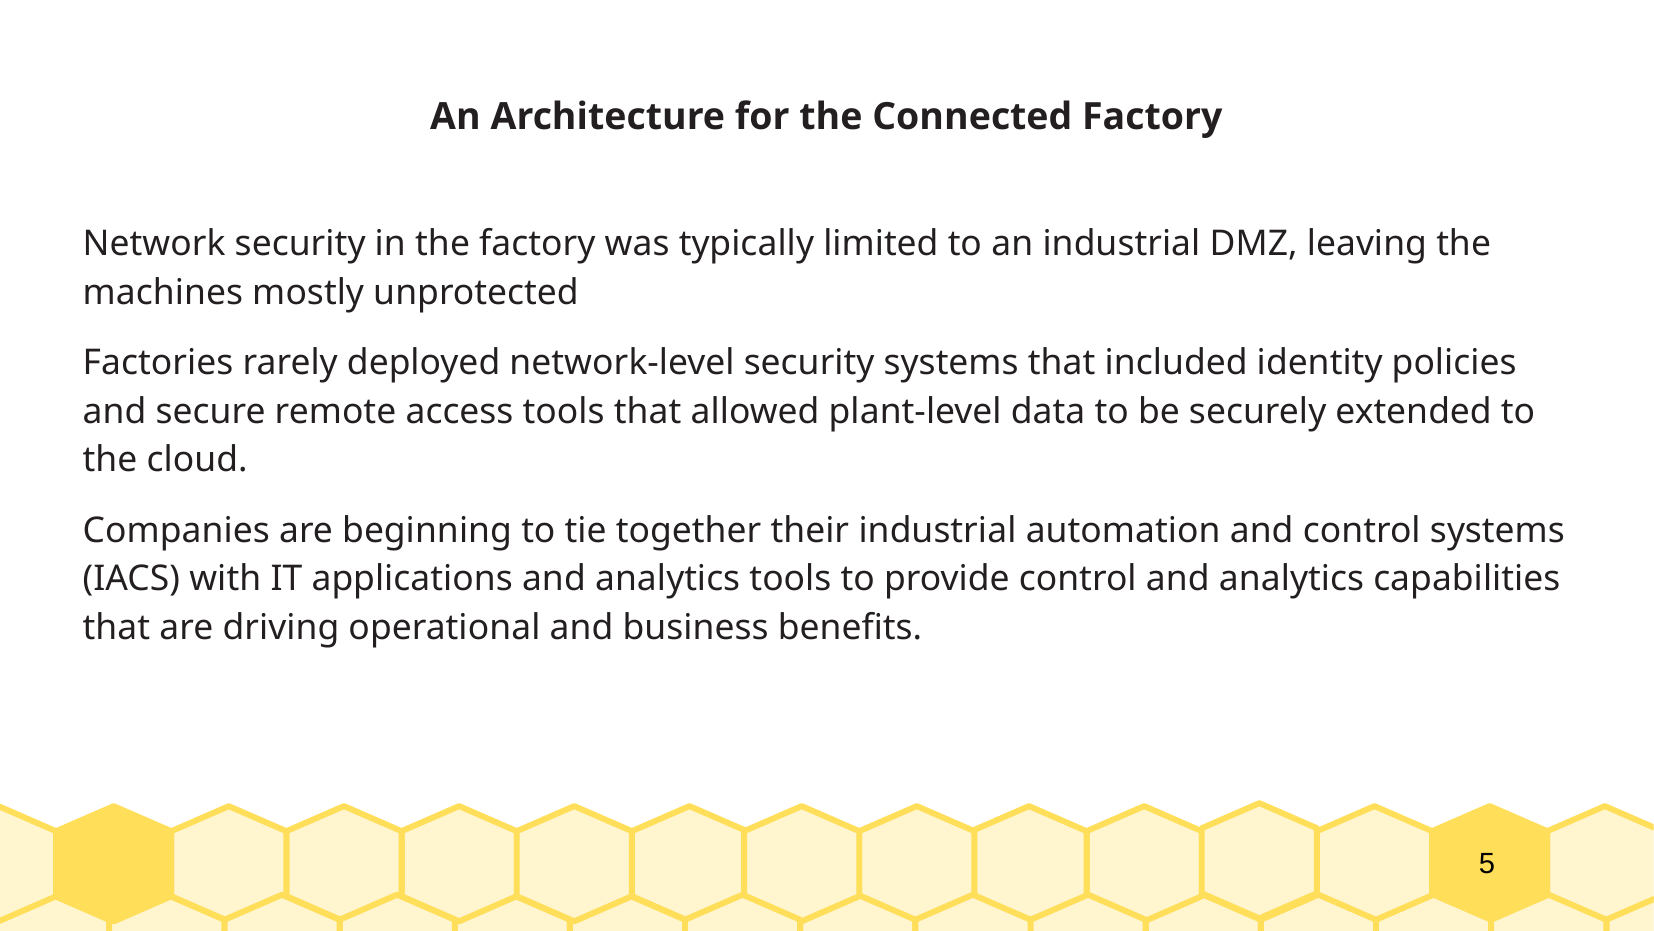

# An Architecture for the Connected Factory
Network security in the factory was typically limited to an industrial DMZ, leaving the machines mostly unprotected
Factories rarely deployed network-level security systems that included identity policies and secure remote access tools that allowed plant-level data to be securely extended to the cloud.
Companies are beginning to tie together their industrial automation and control systems (IACS) with IT applications and analytics tools to provide control and analytics capabilities that are driving operational and business benefits.